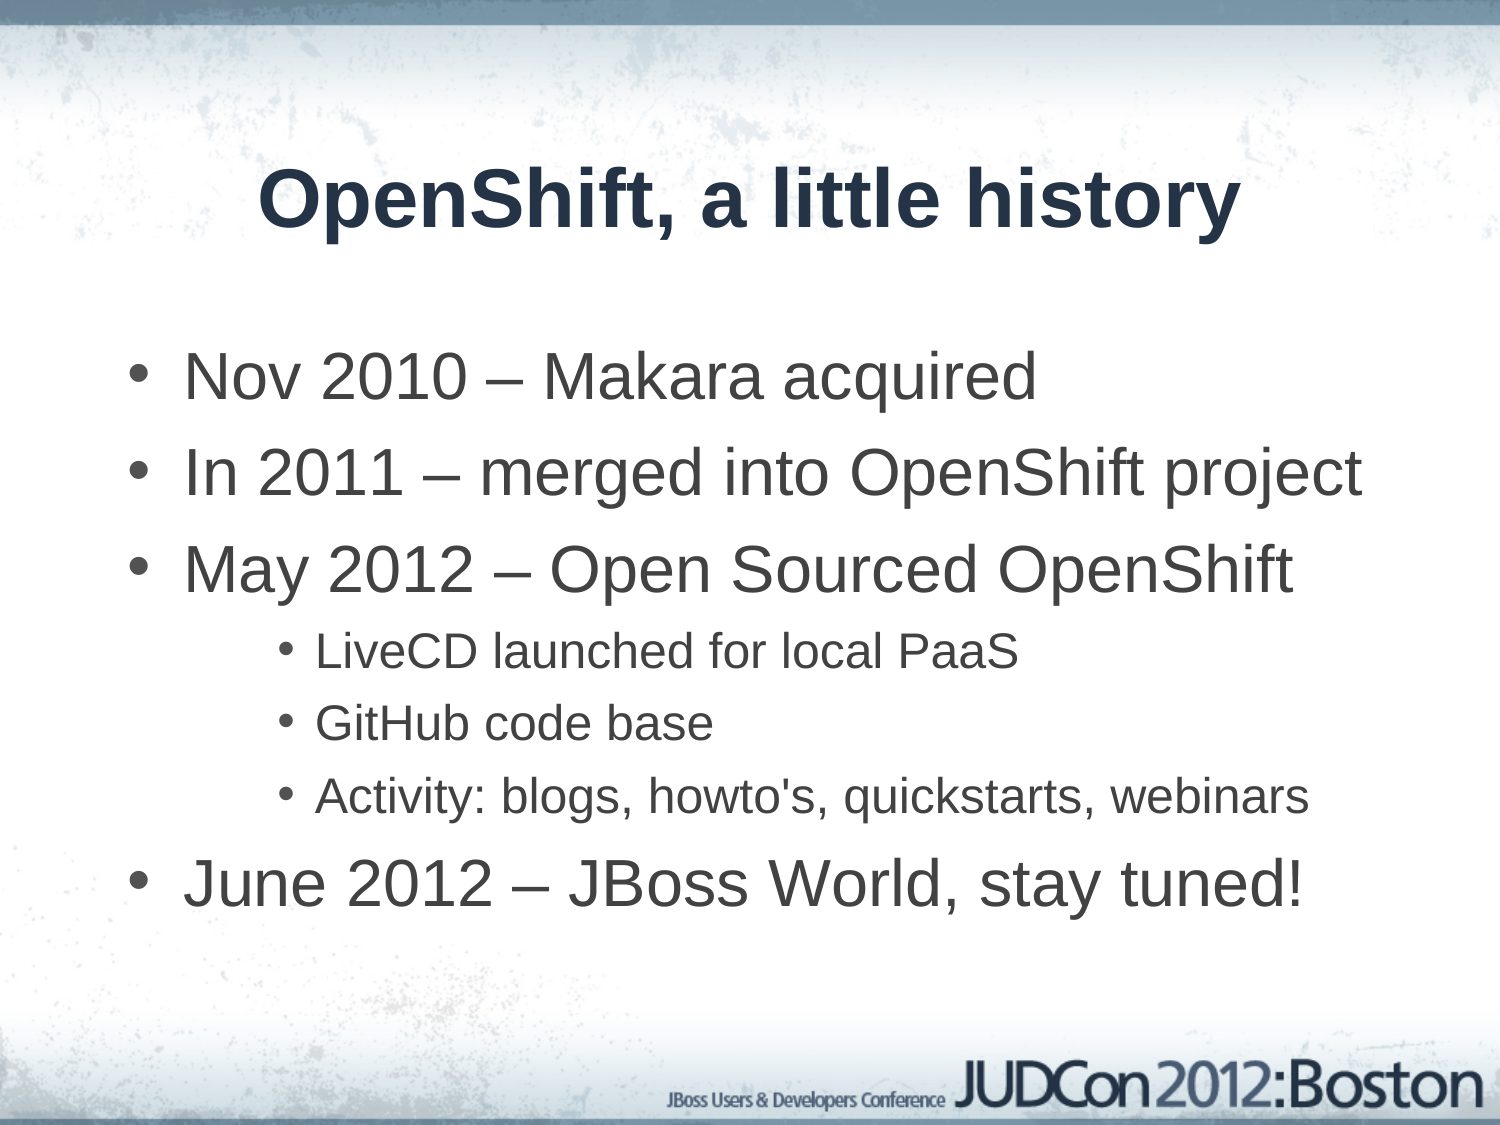

# OpenShift, a little history
Nov 2010 – Makara acquired
In 2011 – merged into OpenShift project
May 2012 – Open Sourced OpenShift
LiveCD launched for local PaaS
GitHub code base
Activity: blogs, howto's, quickstarts, webinars
June 2012 – JBoss World, stay tuned!